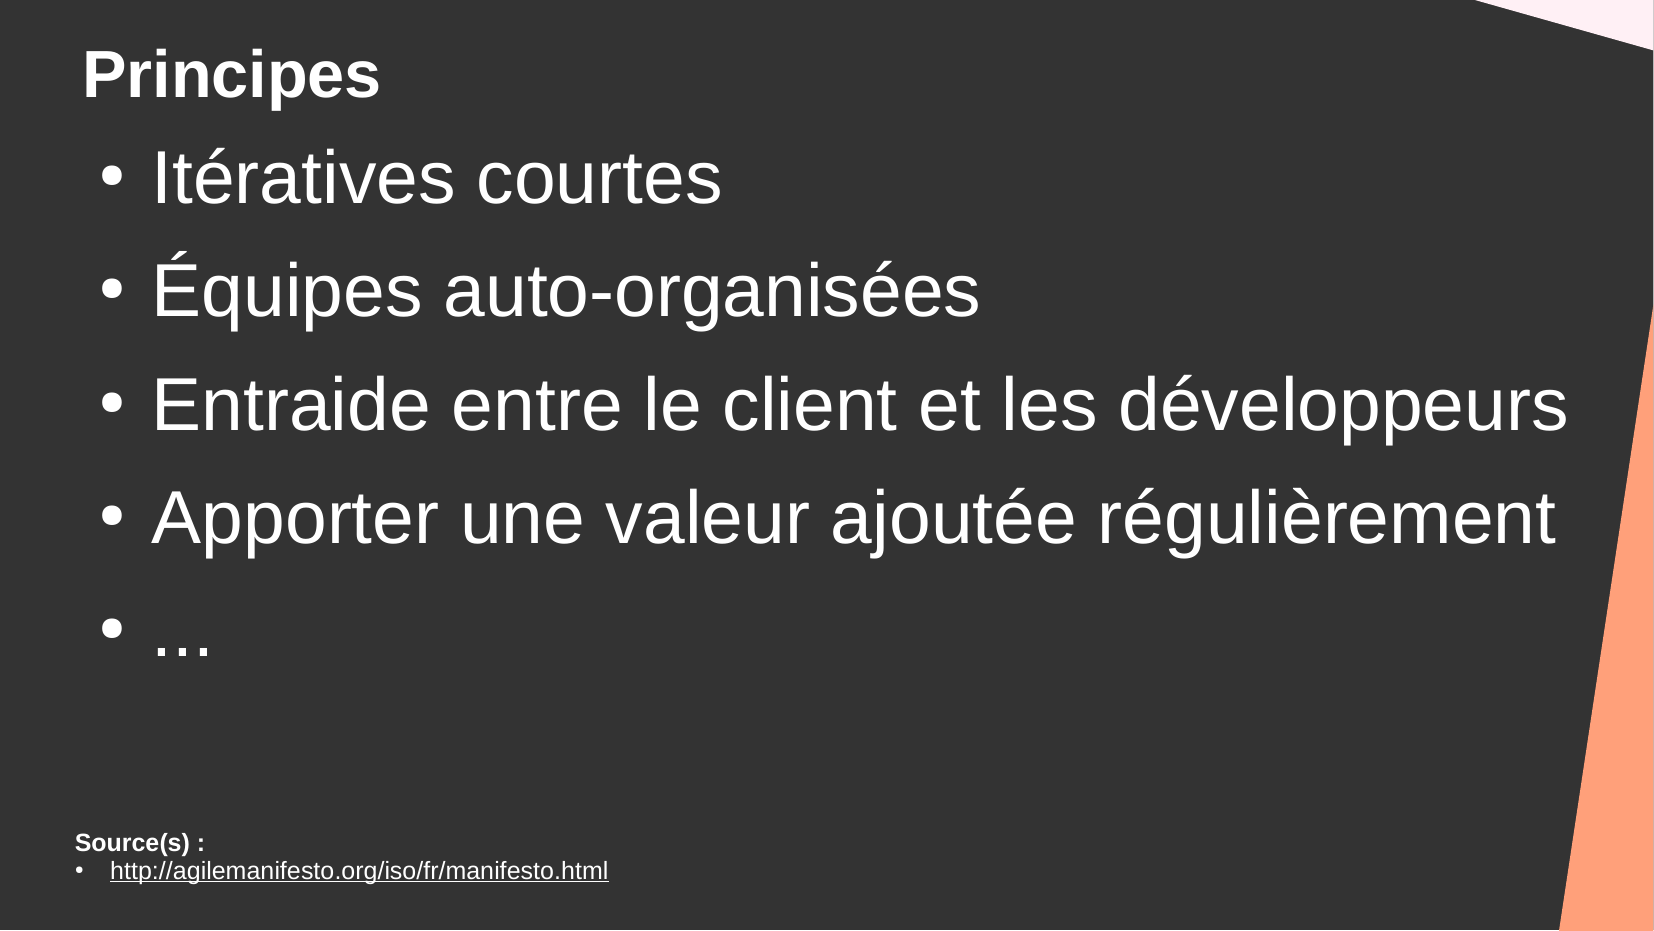

# Principes
Itératives courtes
Équipes auto-organisées
Entraide entre le client et les développeurs
Apporter une valeur ajoutée régulièrement
...
Source(s) :
http://agilemanifesto.org/iso/fr/manifesto.html